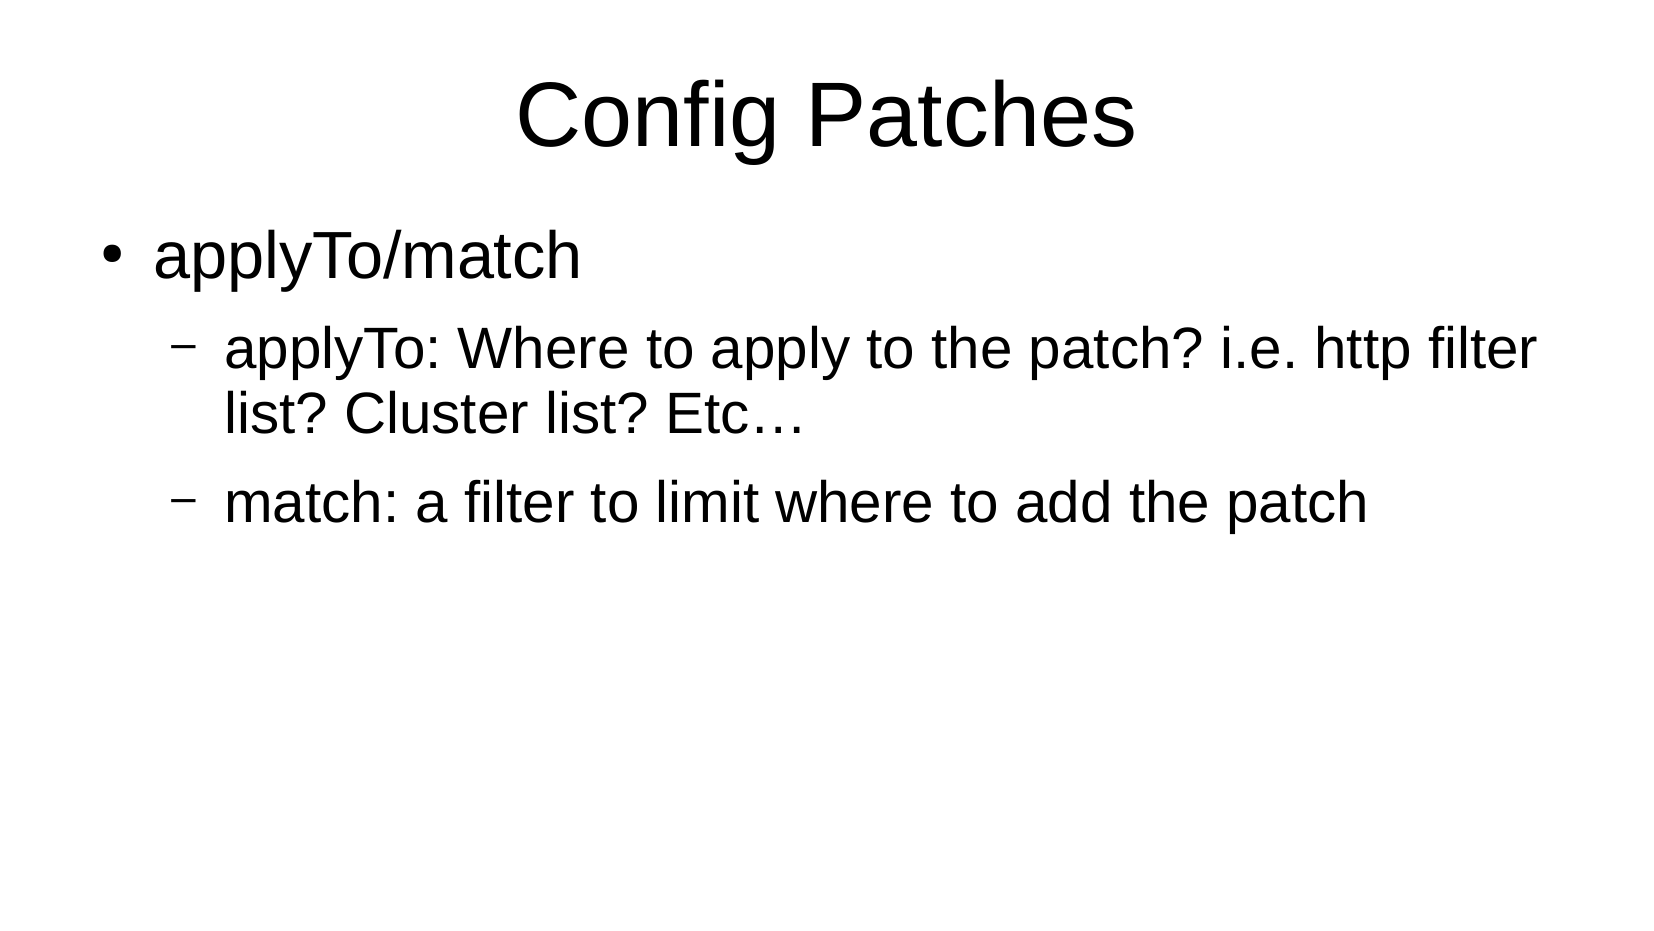

# Config Patches
applyTo/match
applyTo: Where to apply to the patch? i.e. http filter list? Cluster list? Etc…
match: a filter to limit where to add the patch